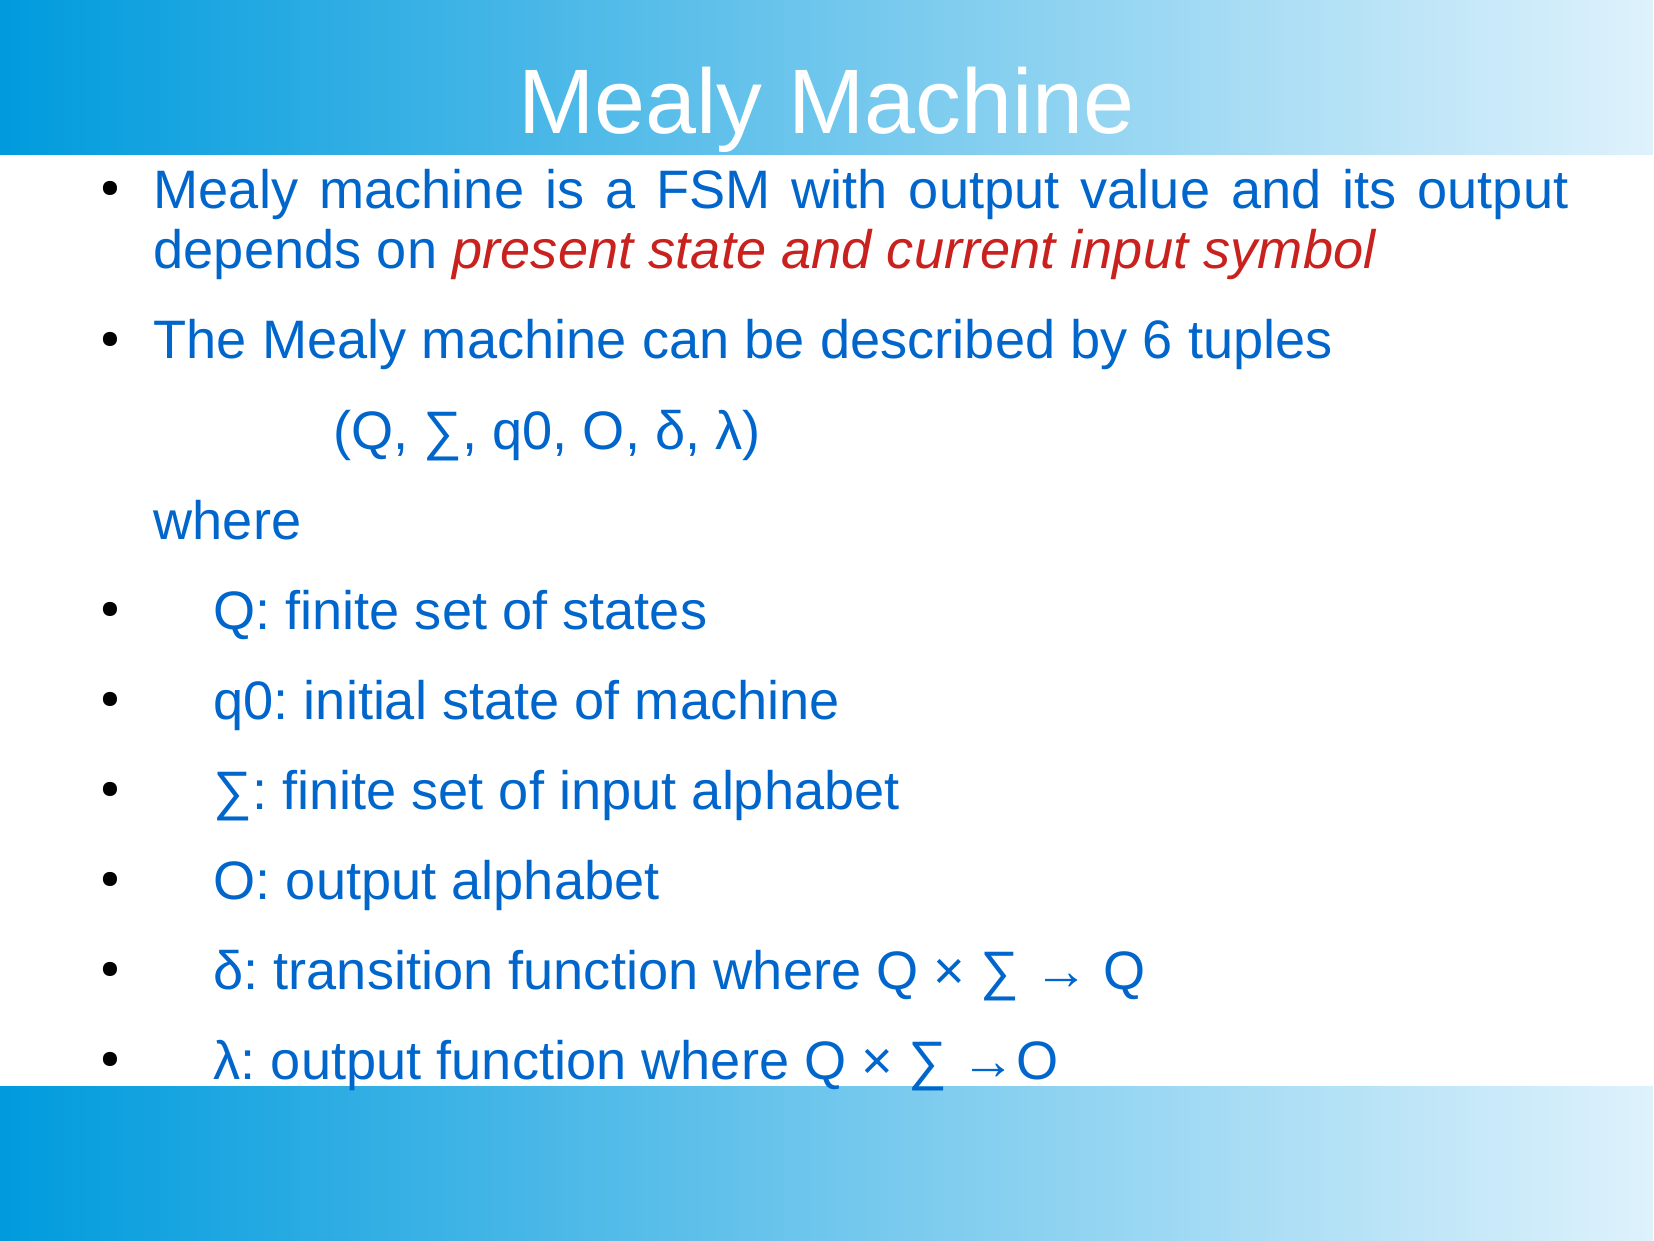

# Mealy Machine
Mealy machine is a FSM with output value and its output depends on present state and current input symbol
The Mealy machine can be described by 6 tuples
 (Q, ∑, q0, O, δ, λ)
where
 Q: finite set of states
 q0: initial state of machine
 ∑: finite set of input alphabet
 O: output alphabet
 δ: transition function where Q × ∑ → Q
 λ: output function where Q × ∑ →O